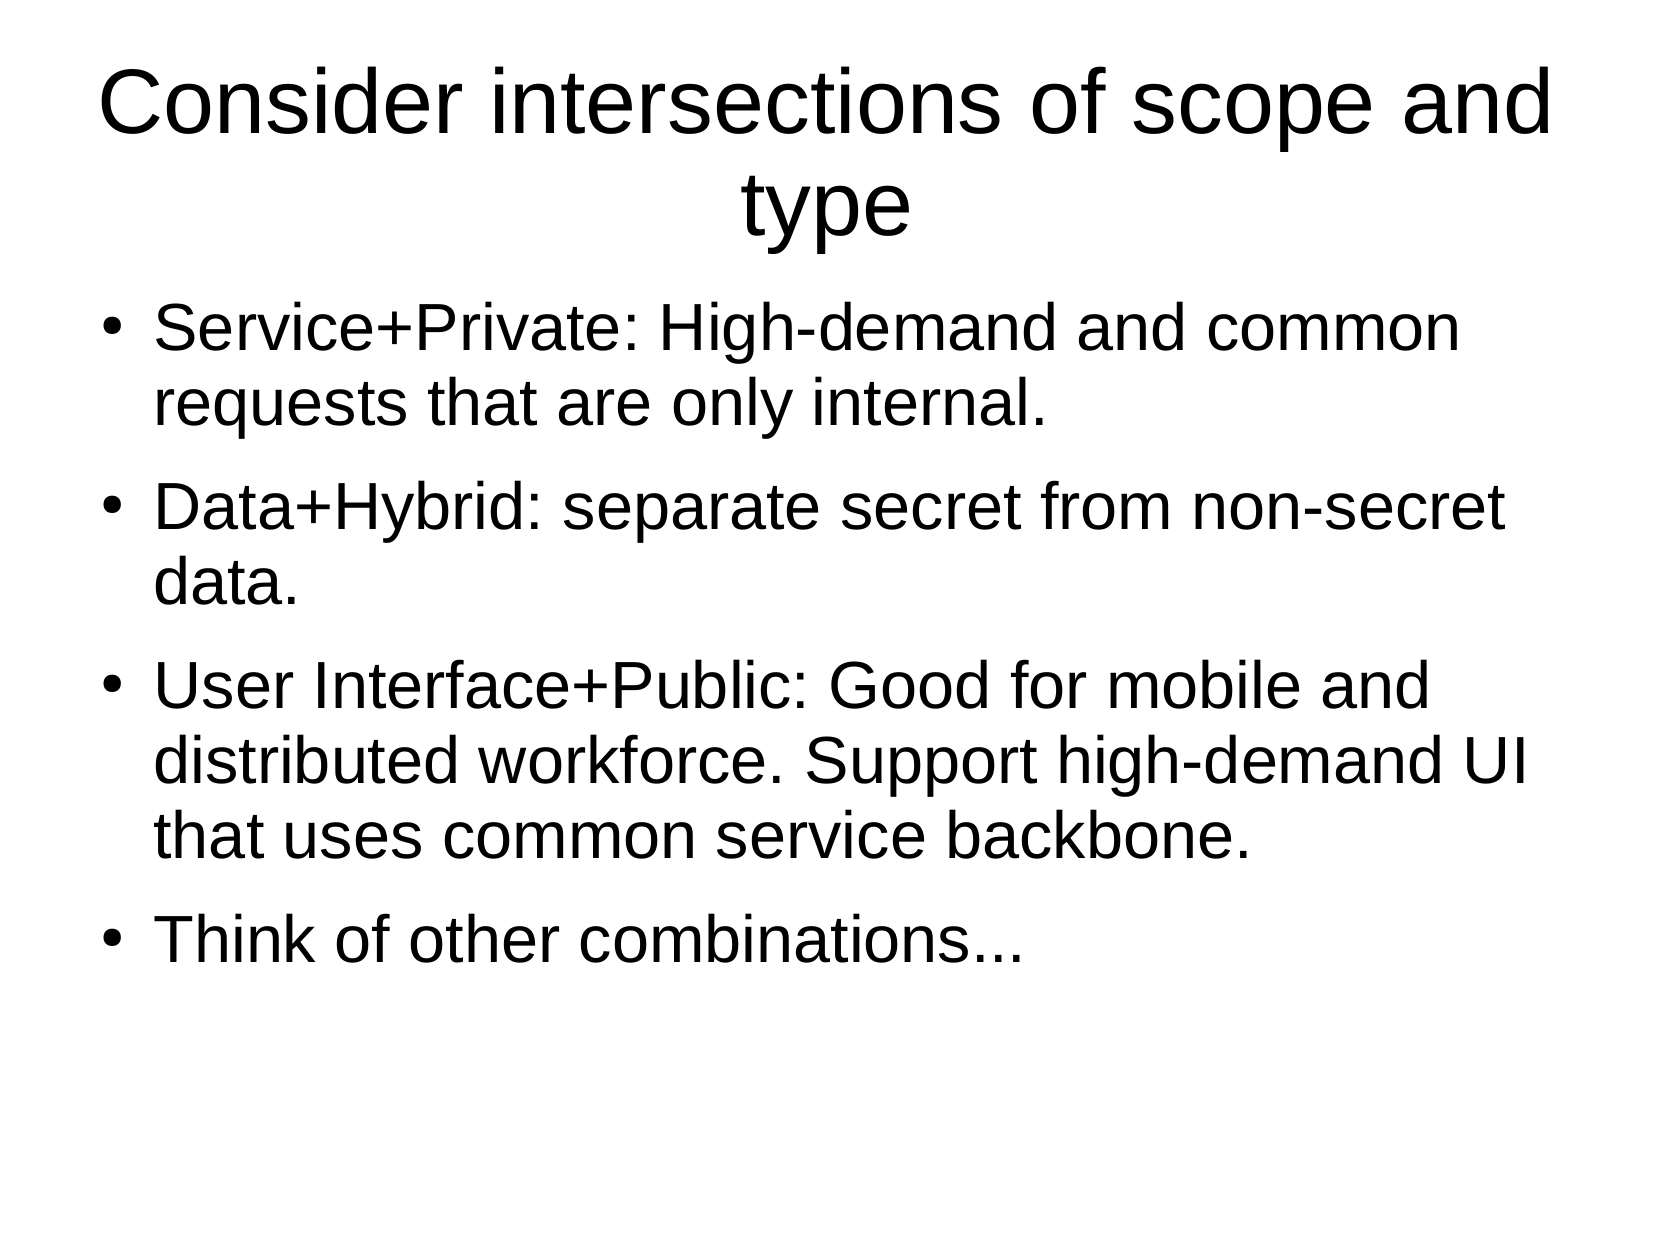

# Consider intersections of scope and type
Service+Private: High-demand and common requests that are only internal.
Data+Hybrid: separate secret from non-secret data.
User Interface+Public: Good for mobile and distributed workforce. Support high-demand UI that uses common service backbone.
Think of other combinations...